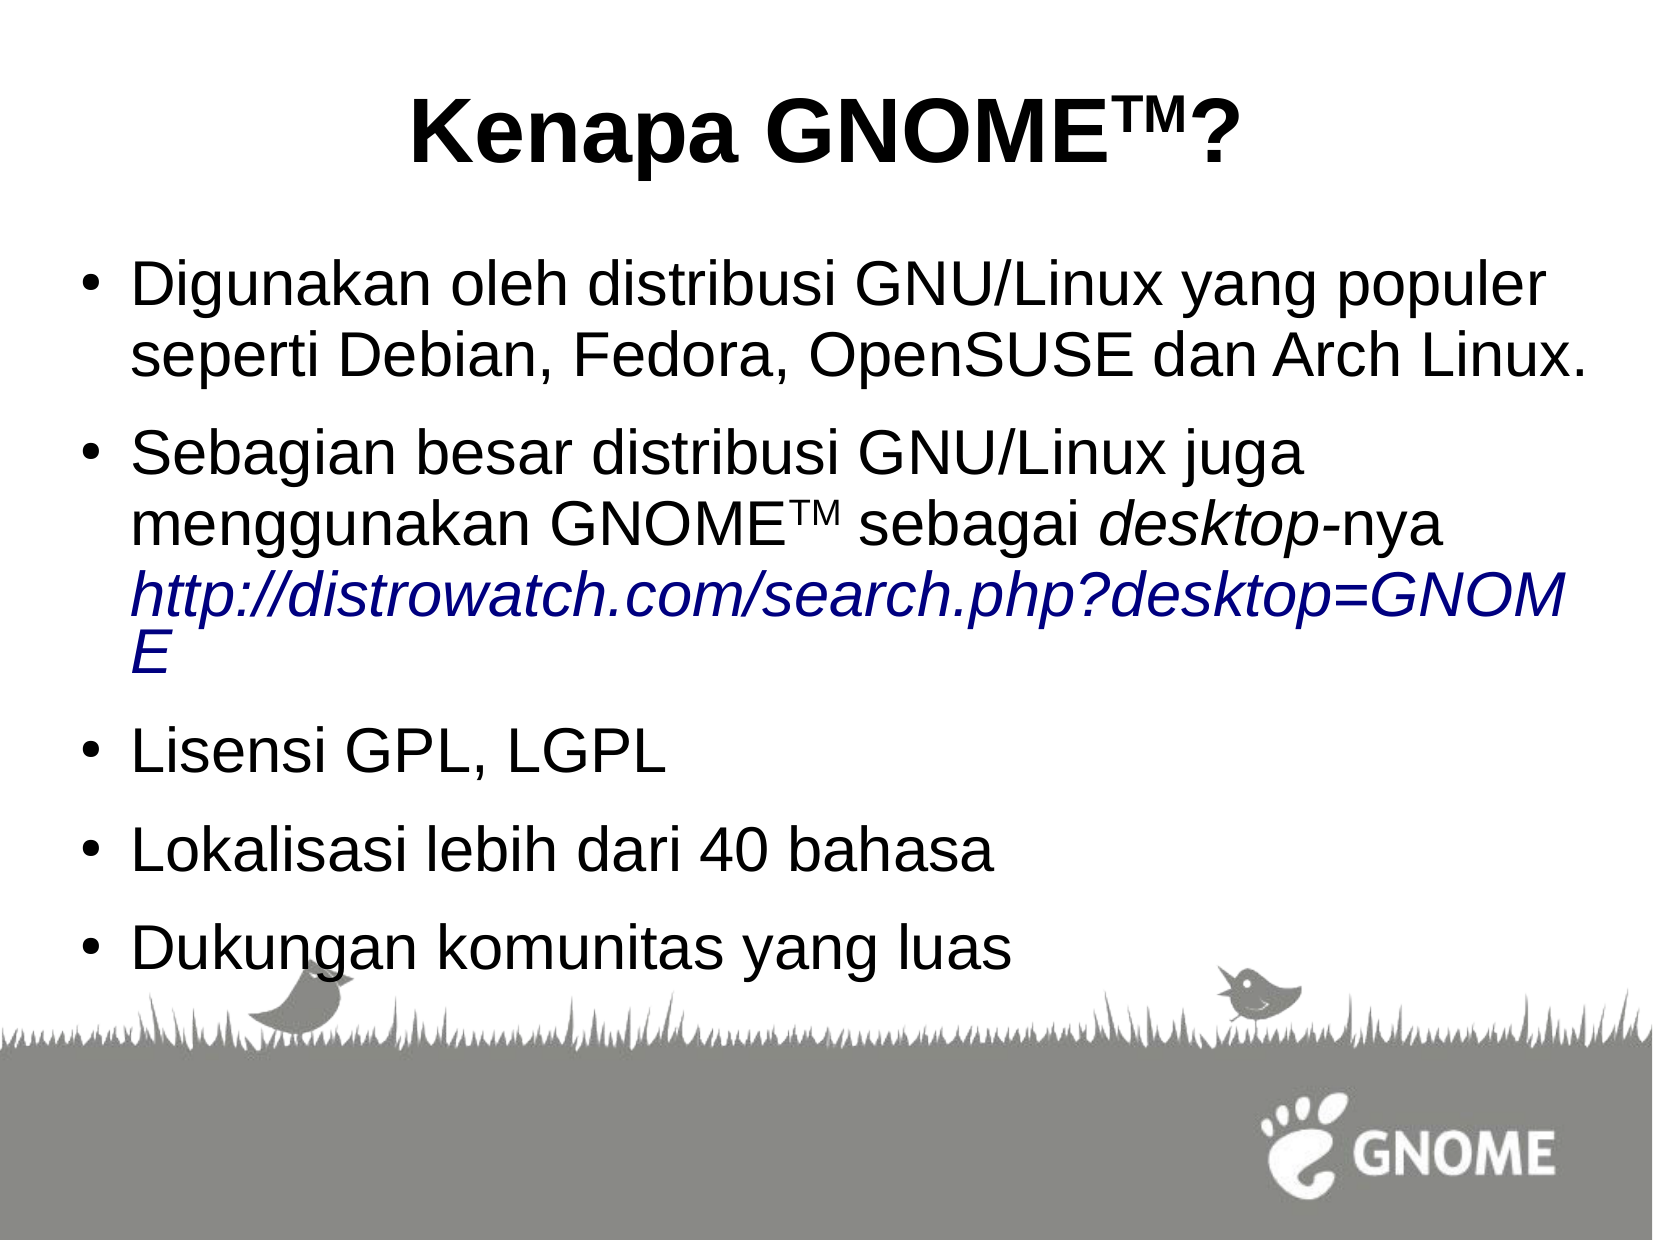

# Kenapa GNOMETM?
Digunakan oleh distribusi GNU/Linux yang populer seperti Debian, Fedora, OpenSUSE dan Arch Linux.
Sebagian besar distribusi GNU/Linux juga menggunakan GNOMETM sebagai desktop-nya http://distrowatch.com/search.php?desktop=GNOME
Lisensi GPL, LGPL
Lokalisasi lebih dari 40 bahasa
Dukungan komunitas yang luas